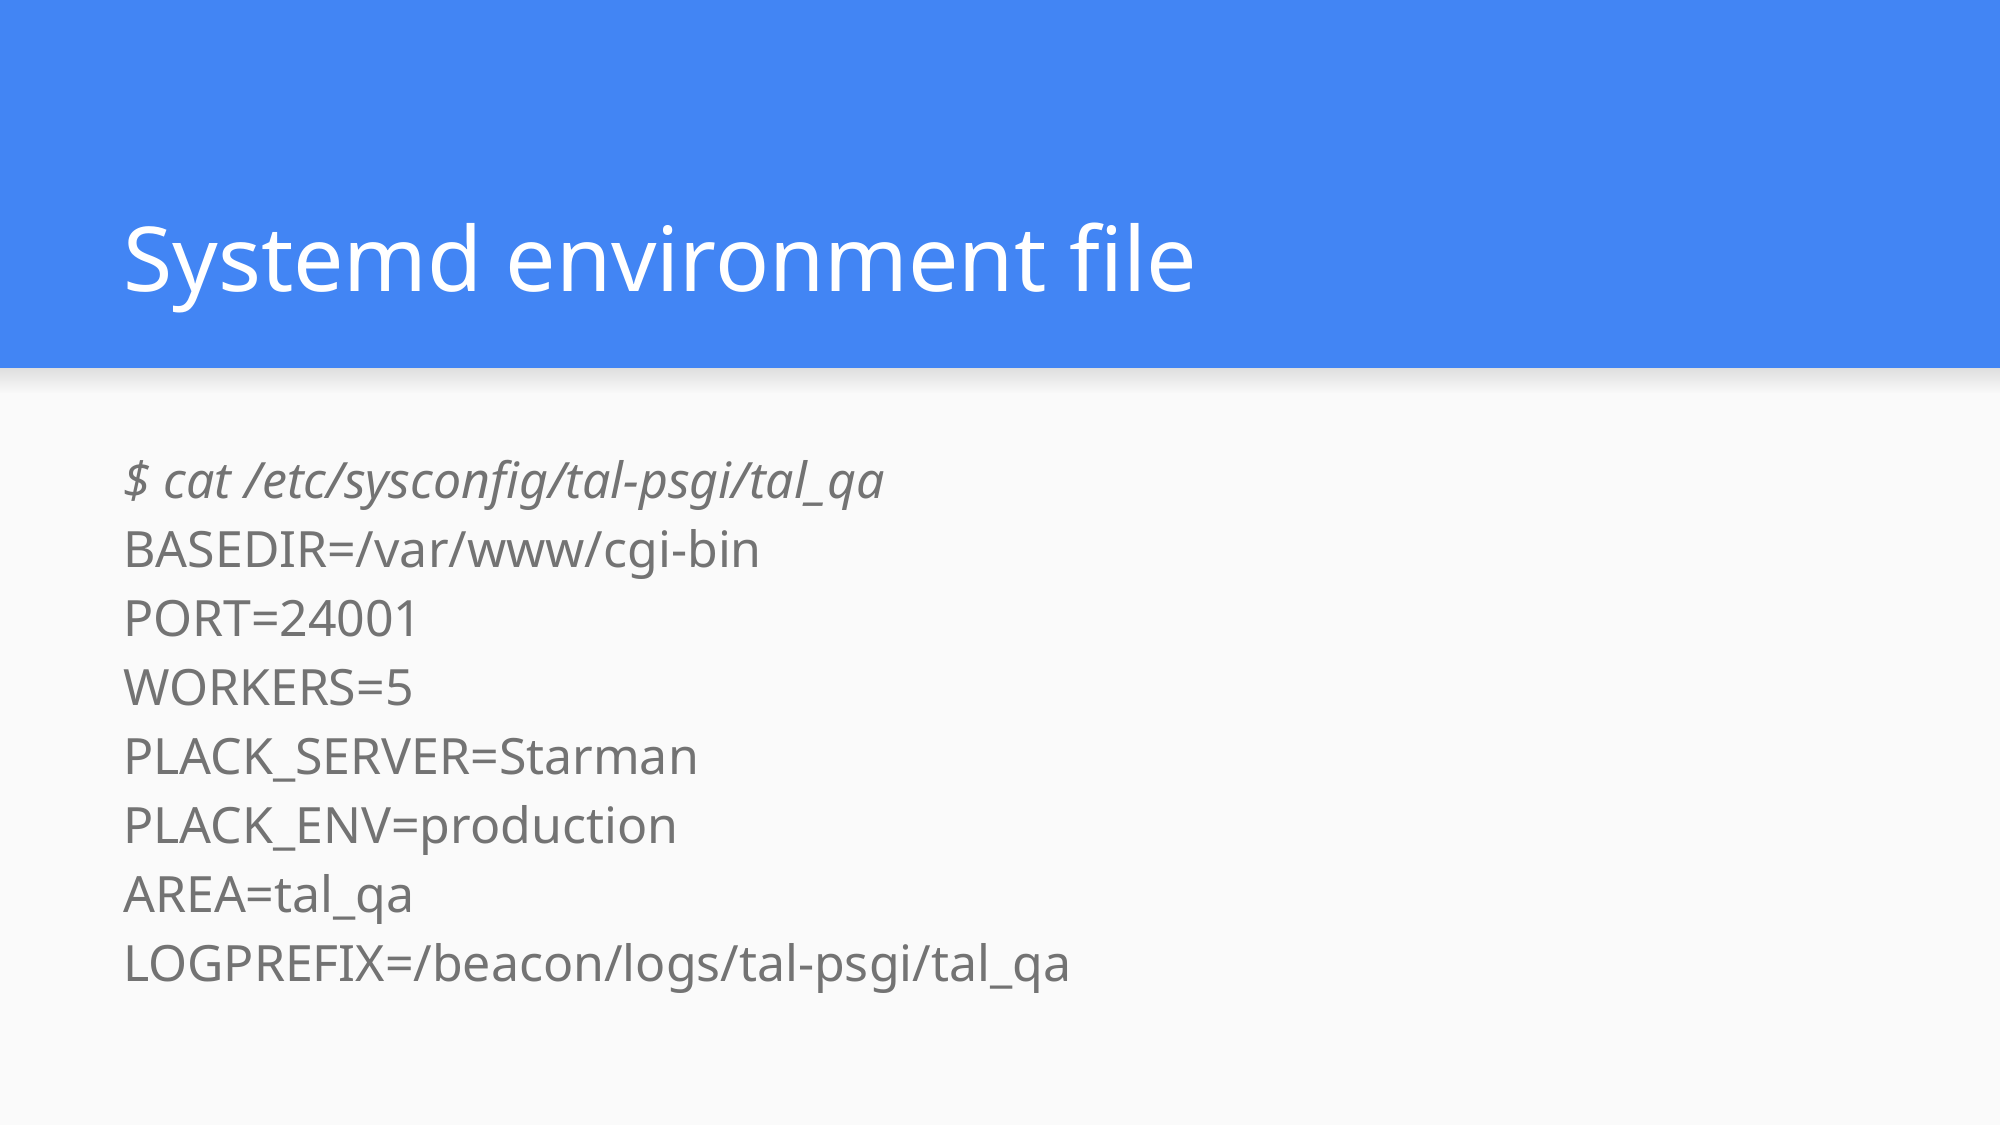

# Systemd environment file
$ cat /etc/sysconfig/tal-psgi/tal_qa
BASEDIR=/var/www/cgi-bin
PORT=24001
WORKERS=5
PLACK_SERVER=Starman
PLACK_ENV=production
AREA=tal_qa
LOGPREFIX=/beacon/logs/tal-psgi/tal_qa